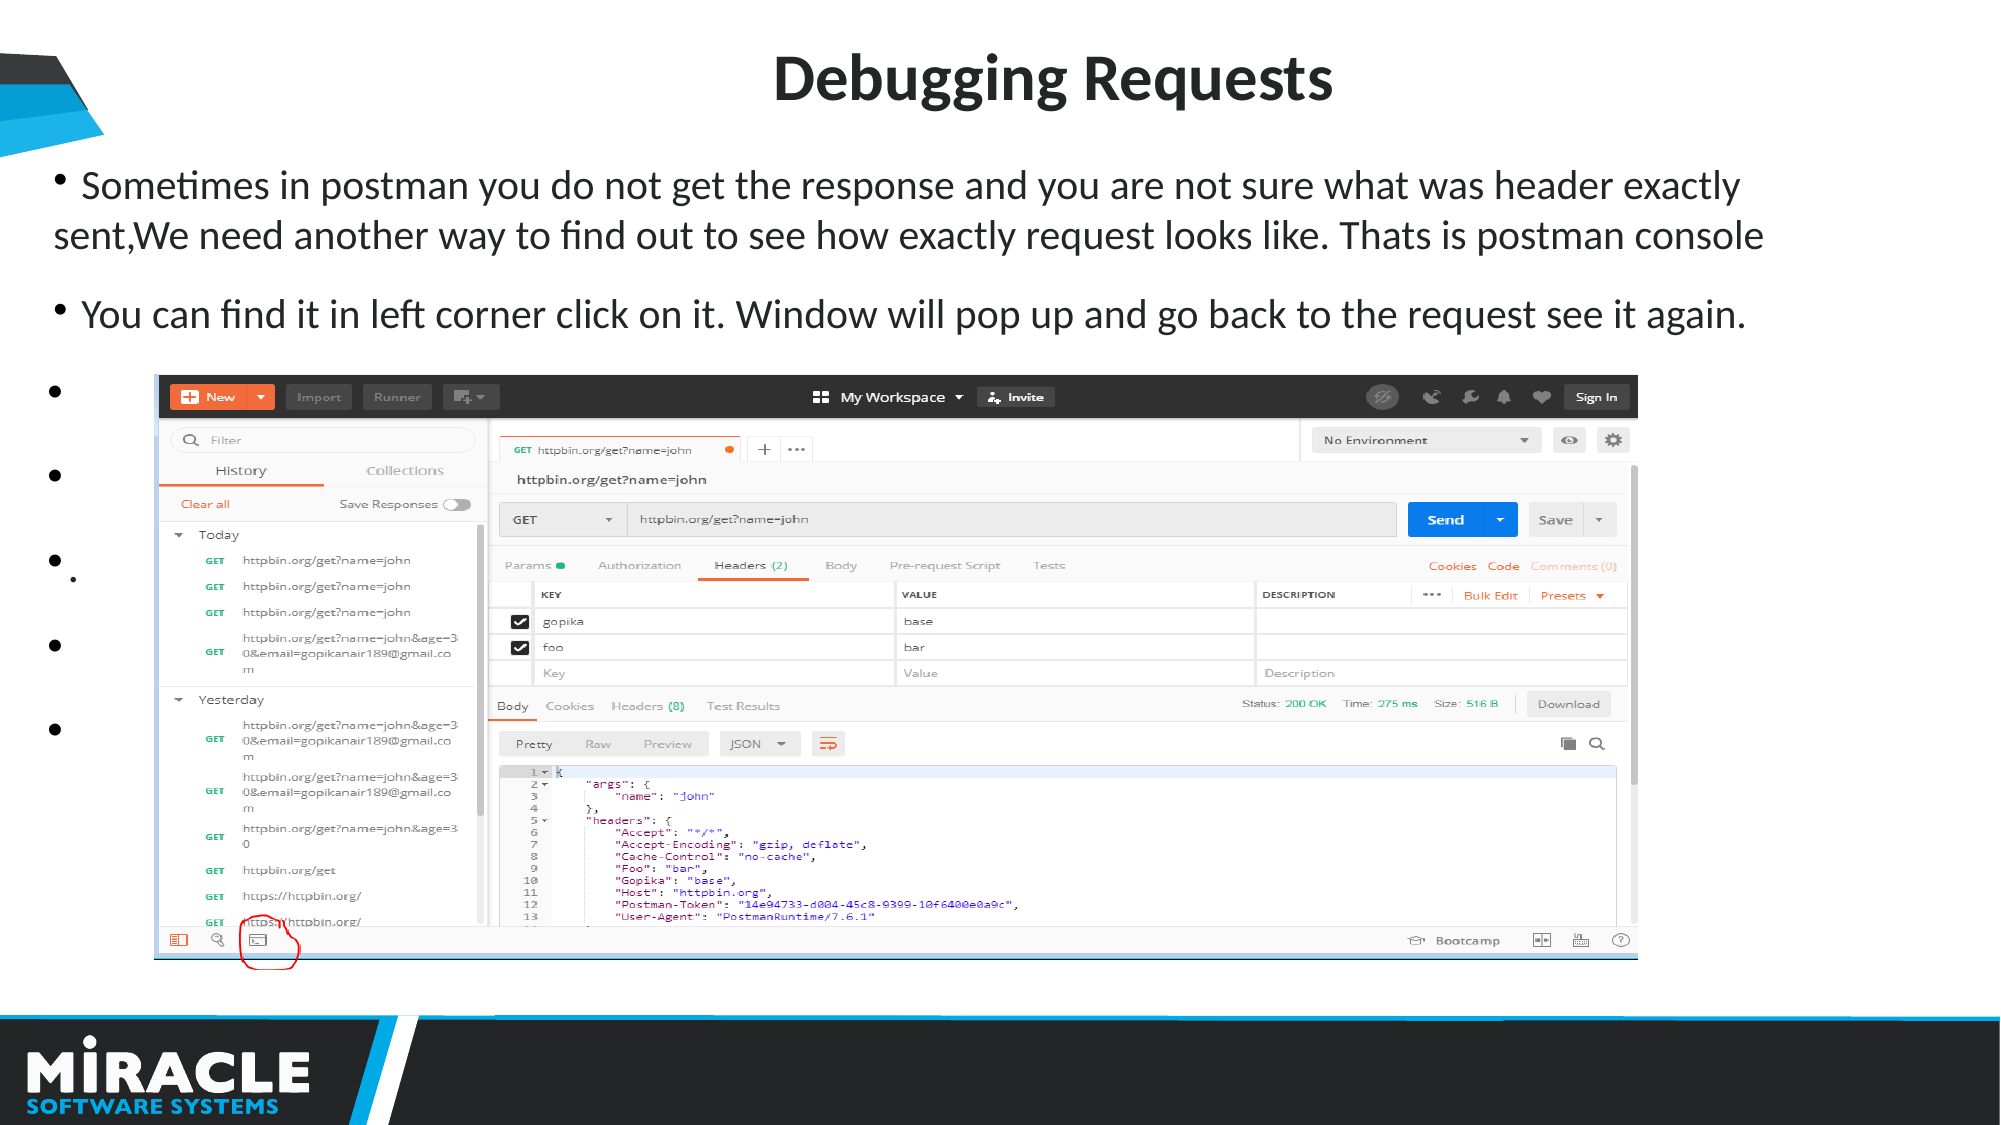

Debugging Requests
 Sometimes in postman you do not get the response and you are not sure what was header exactly sent,We need another way to find out to see how exactly request looks like. Thats is postman console
 You can find it in left corner click on it. Window will pop up and go back to the request see it again.
.